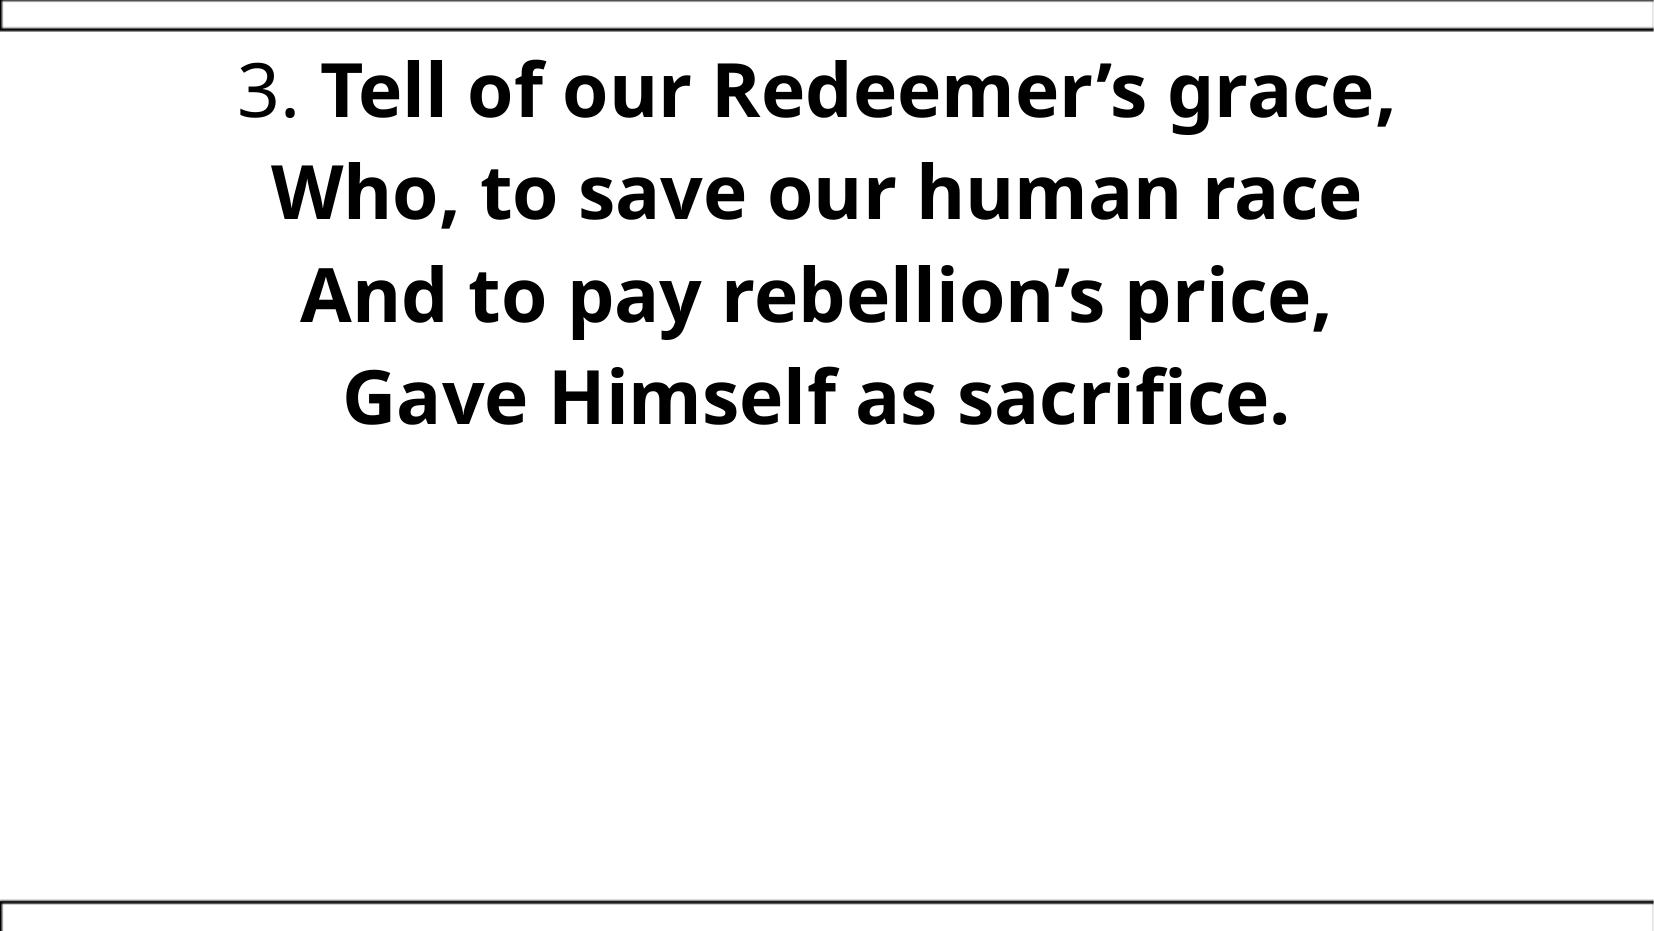

3. Tell of our Redeemer’s grace,
Who, to save our human race
And to pay rebellion’s price,
Gave Himself as sacrifice.